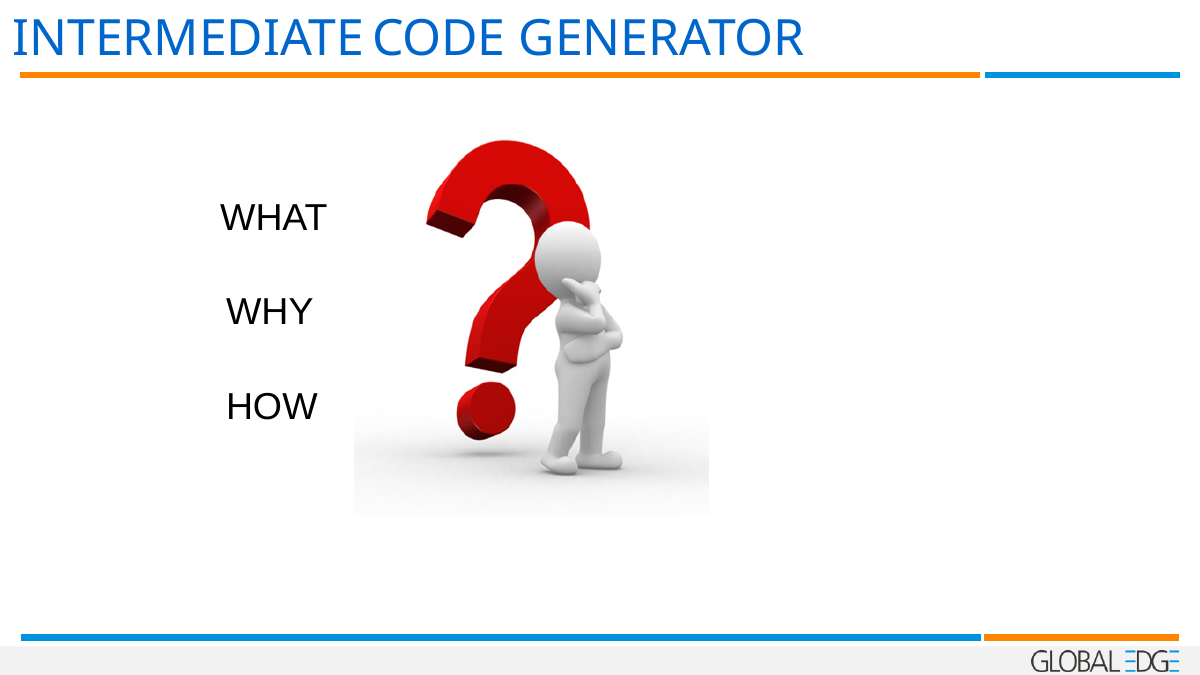

# INTERMEDIATE CODE GENERATOR
 WHAT
 WHY
 HOW